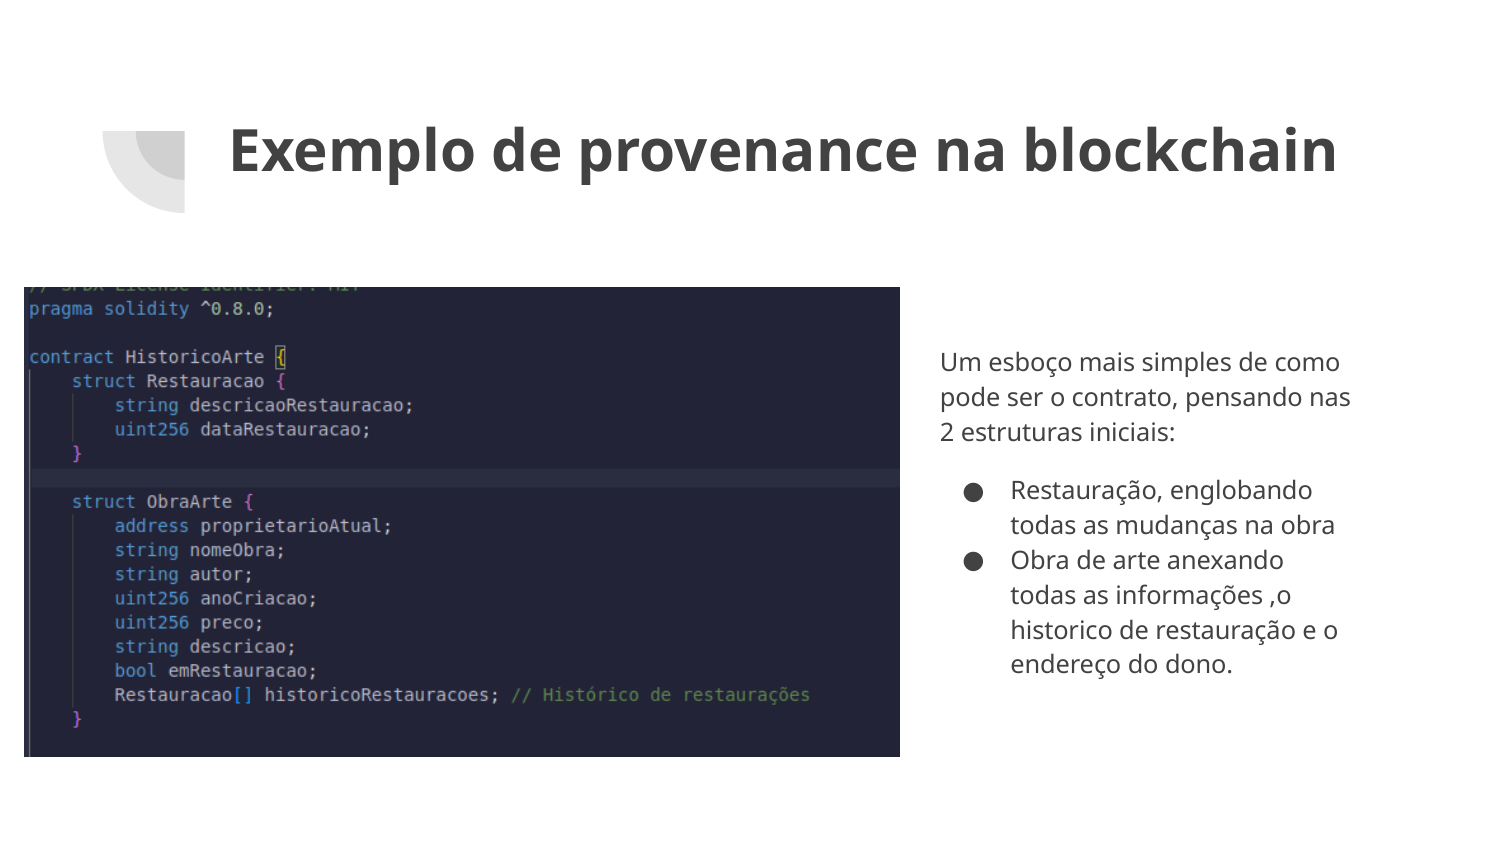

Exemplo de provenance na blockchain
# Um esboço mais simples de como pode ser o contrato, pensando nas 2 estruturas iniciais:
Restauração, englobando todas as mudanças na obra
Obra de arte anexando todas as informações ,o historico de restauração e o endereço do dono.